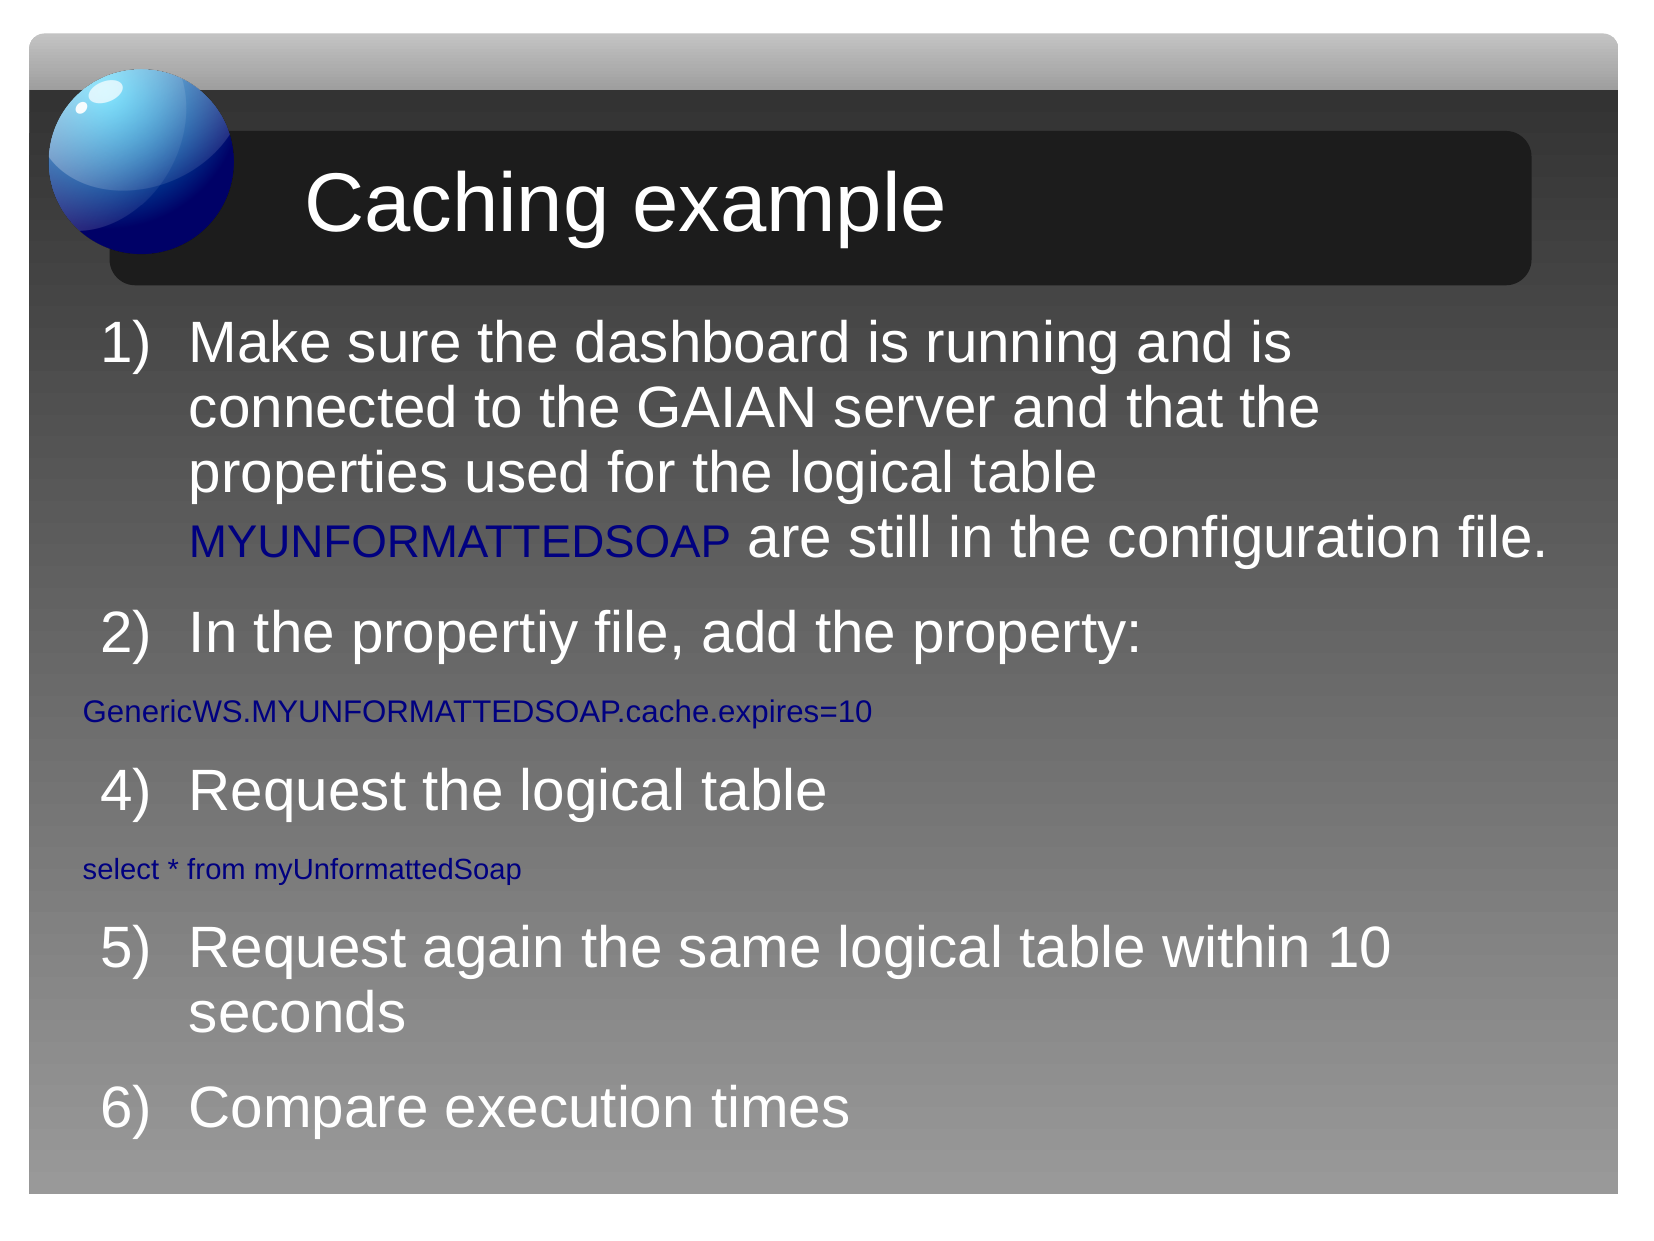

# Caching example
Make sure the dashboard is running and is connected to the GAIAN server and that the properties used for the logical table MYUNFORMATTEDSOAP are still in the configuration file.
In the propertiy file, add the property:
GenericWS.MYUNFORMATTEDSOAP.cache.expires=10
Request the logical table
select * from myUnformattedSoap
Request again the same logical table within 10 seconds
Compare execution times